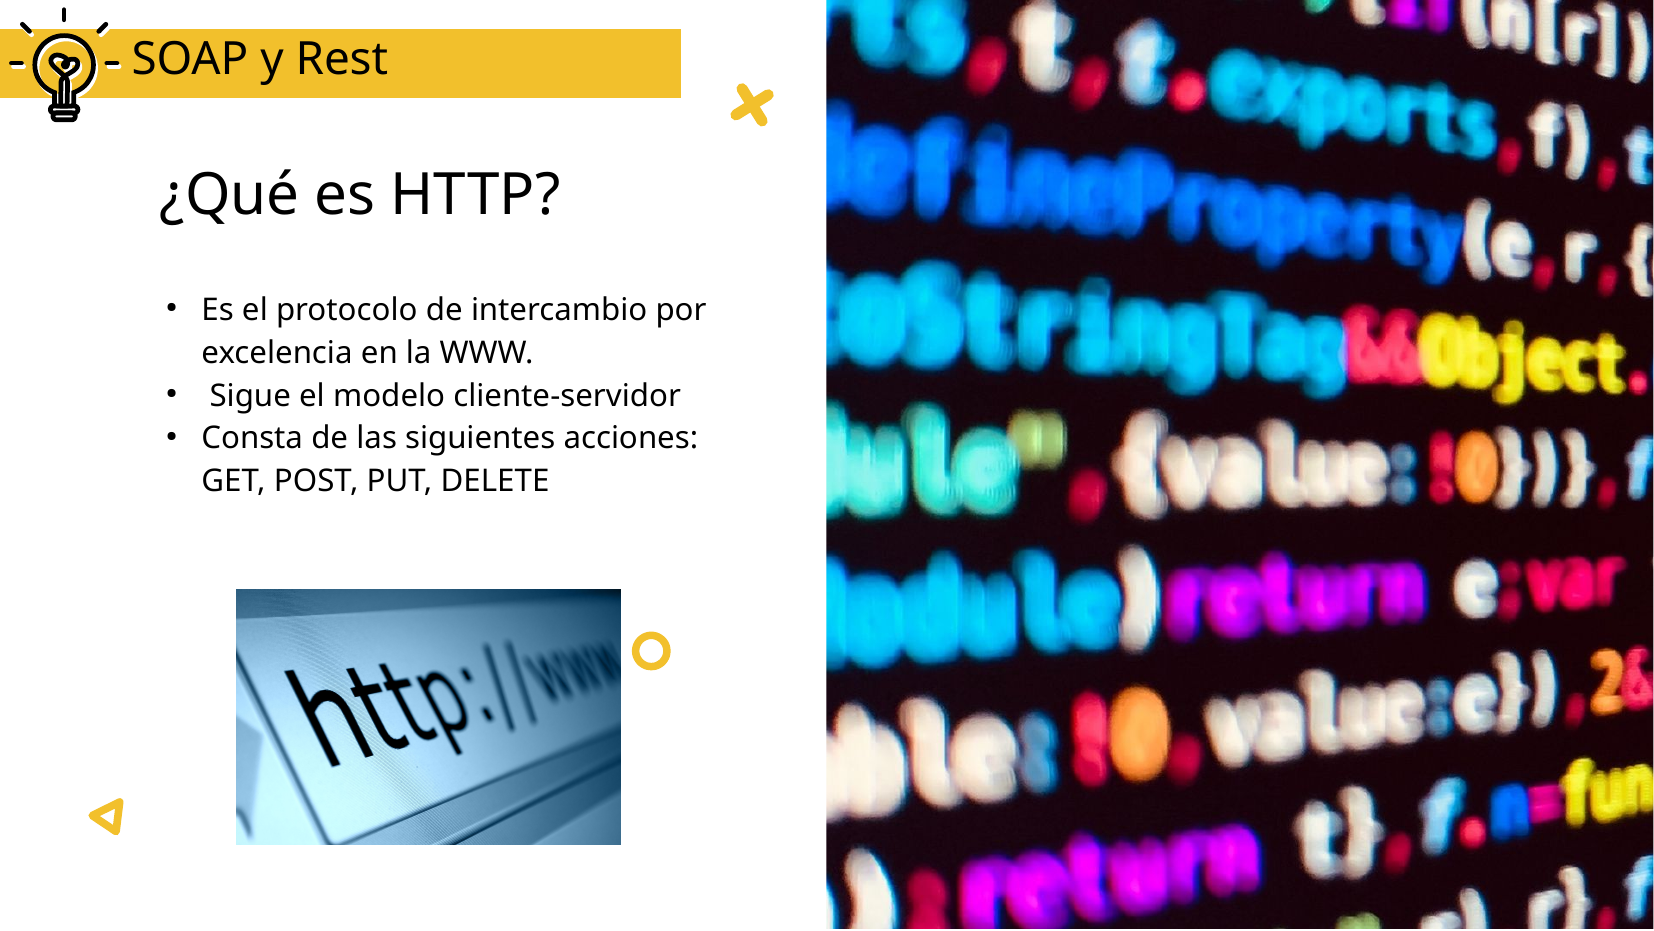

SOAP y Rest
# ¿Qué es HTTP?
Es el protocolo de intercambio por excelencia en la WWW.
 Sigue el modelo cliente-servidor
Consta de las siguientes acciones: GET, POST, PUT, DELETE